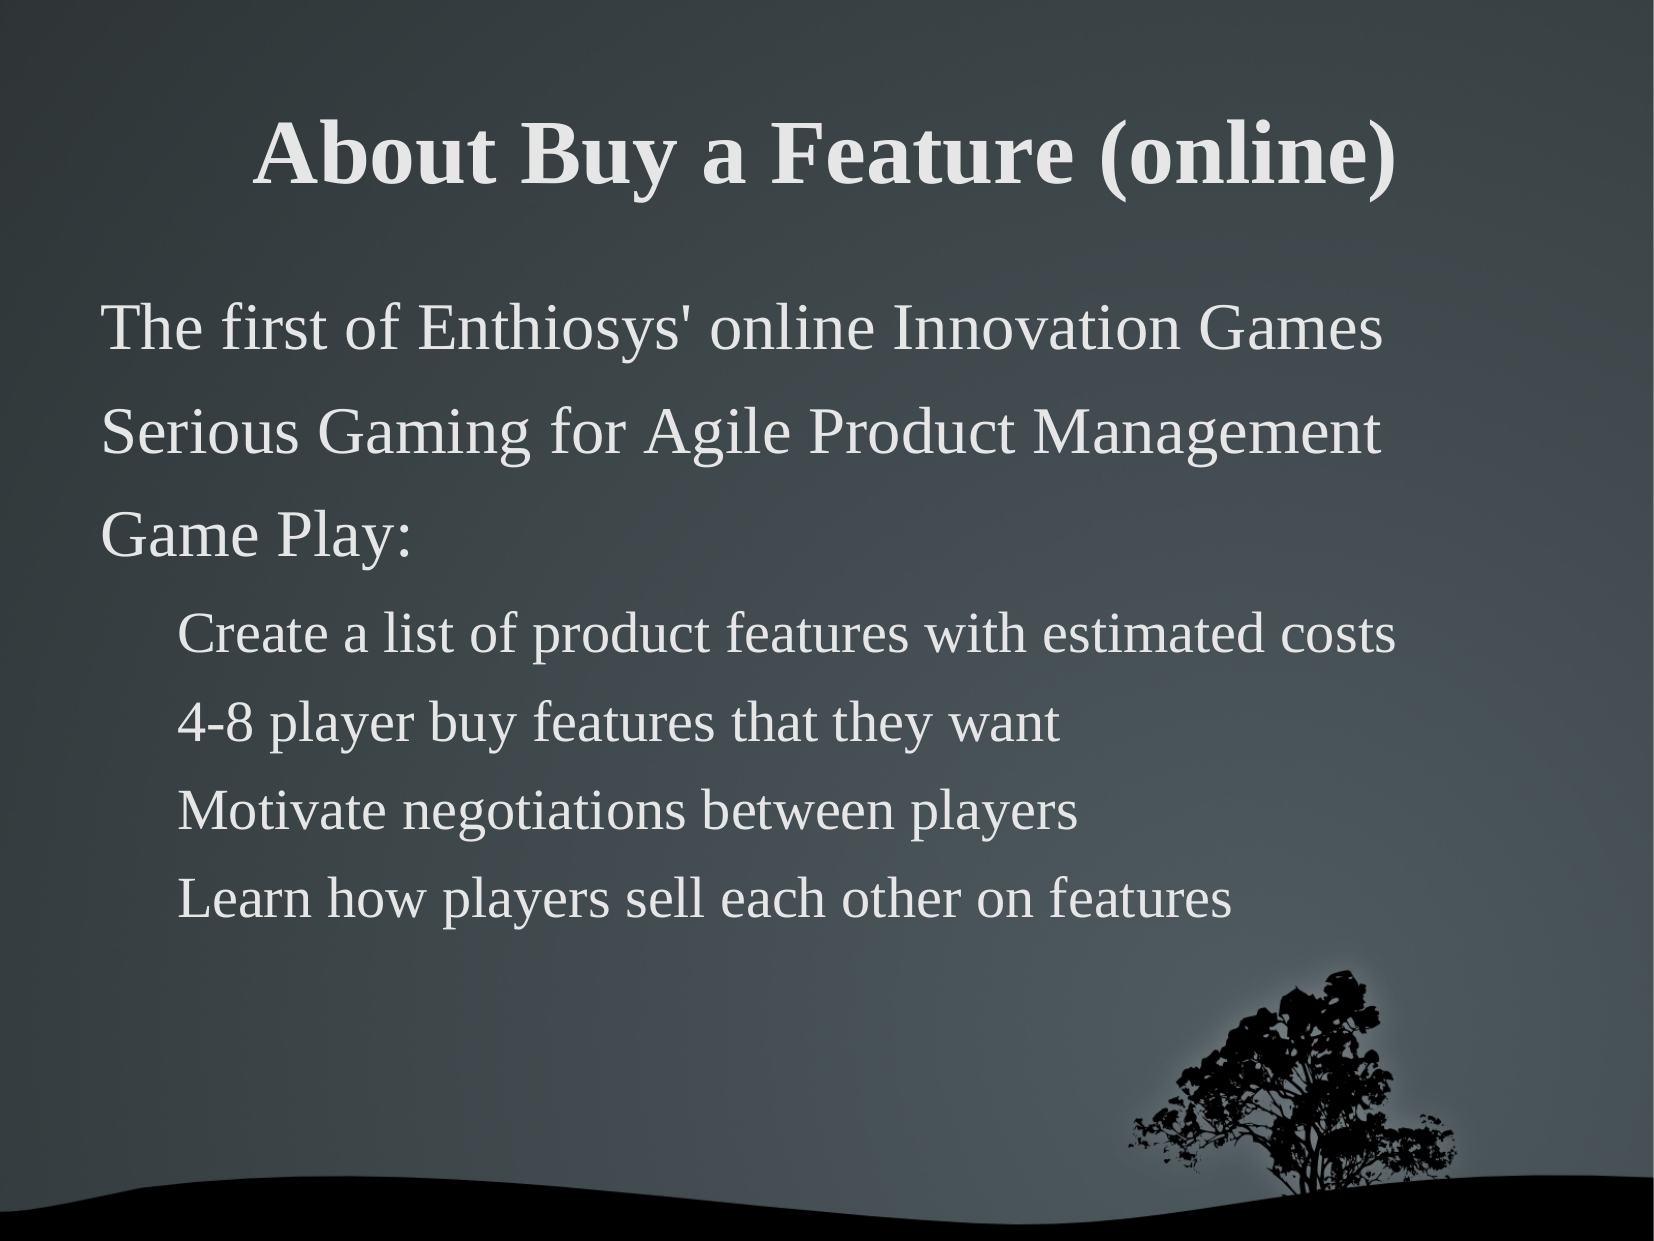

# About Buy a Feature (online)
The first of Enthiosys' online Innovation Games
Serious Gaming for Agile Product Management
Game Play:
Create a list of product features with estimated costs
4-8 player buy features that they want
Motivate negotiations between players
Learn how players sell each other on features